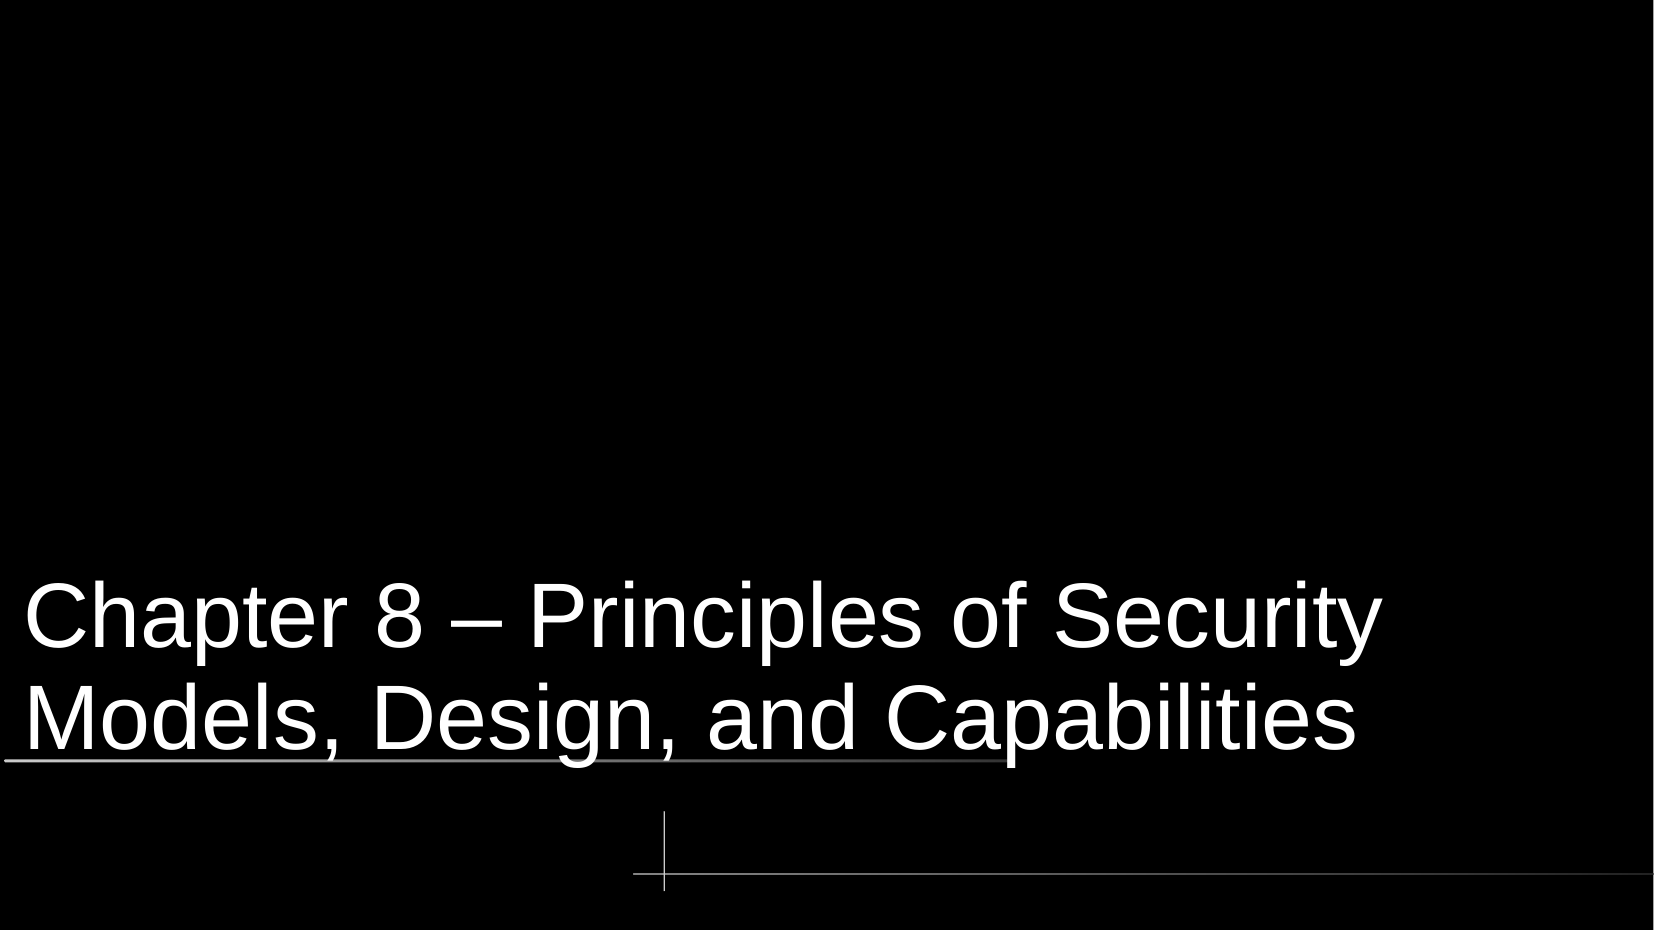

# Chapter 8 – Principles of Security Models, Design, and Capabilities